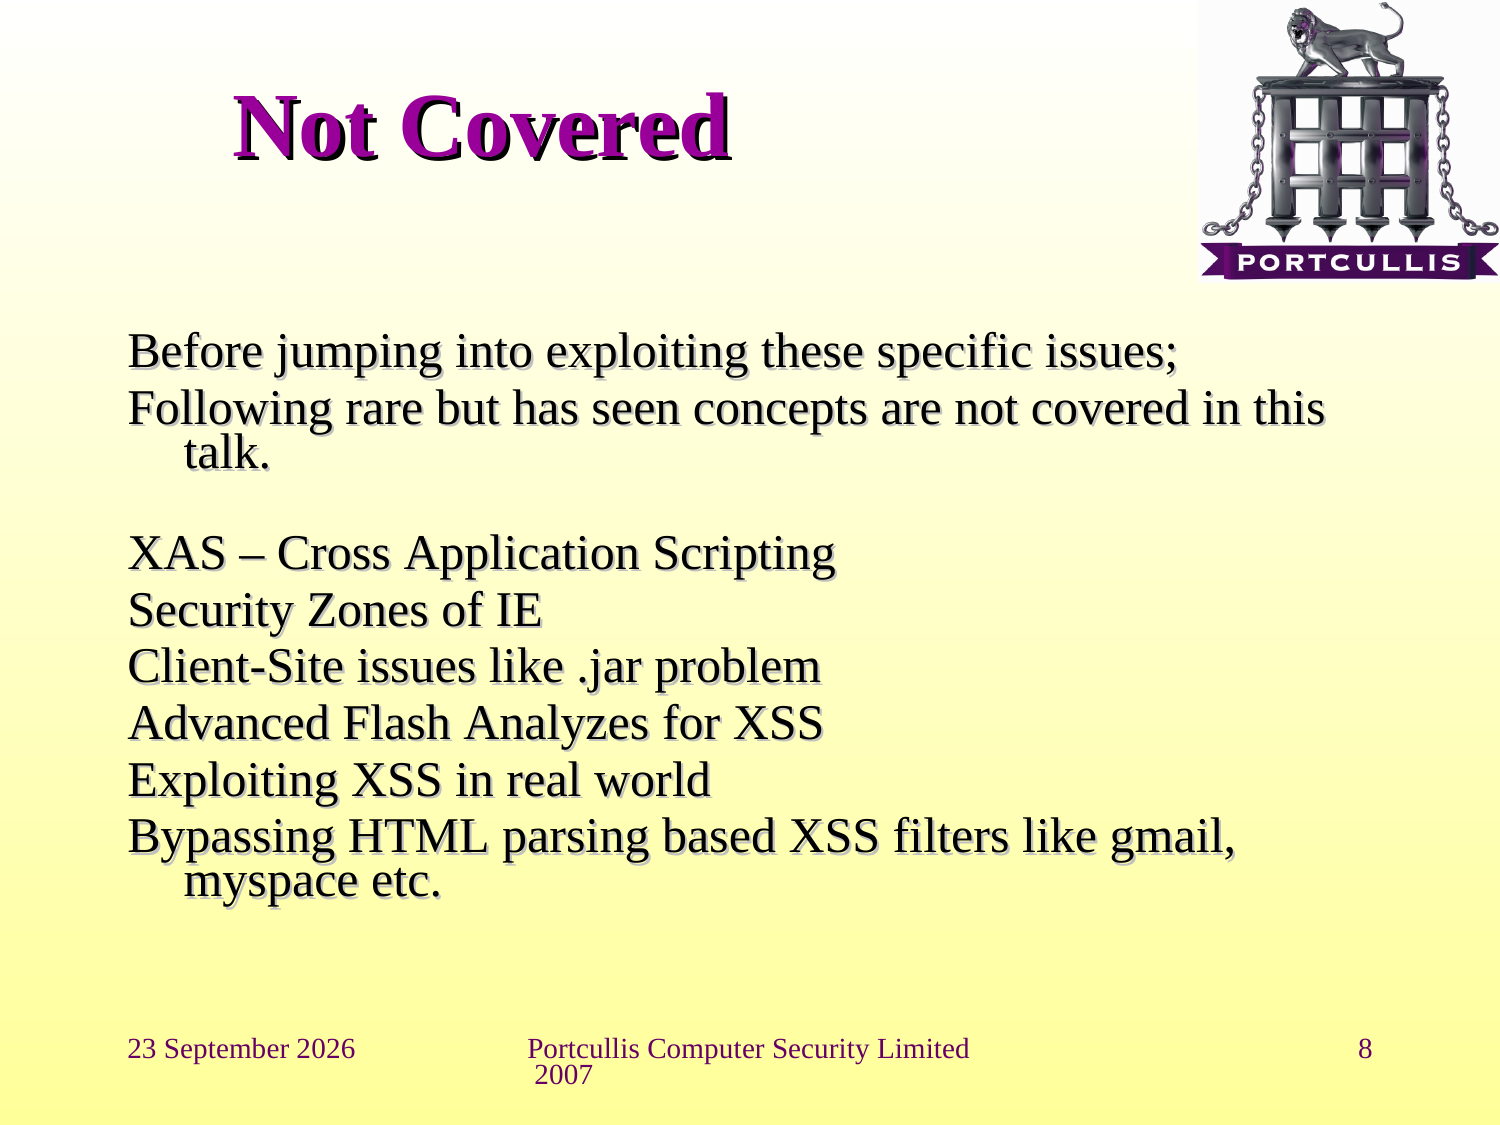

# Not Covered
Before jumping into exploiting these specific issues;
Following rare but has seen concepts are not covered in this talk.
XAS – Cross Application Scripting
Security Zones of IE
Client-Site issues like .jar problem
Advanced Flash Analyzes for XSS
Exploiting XSS in real world
Bypassing HTML parsing based XSS filters like gmail, myspace etc.
Portcullis Computer Security Limited 2007
8